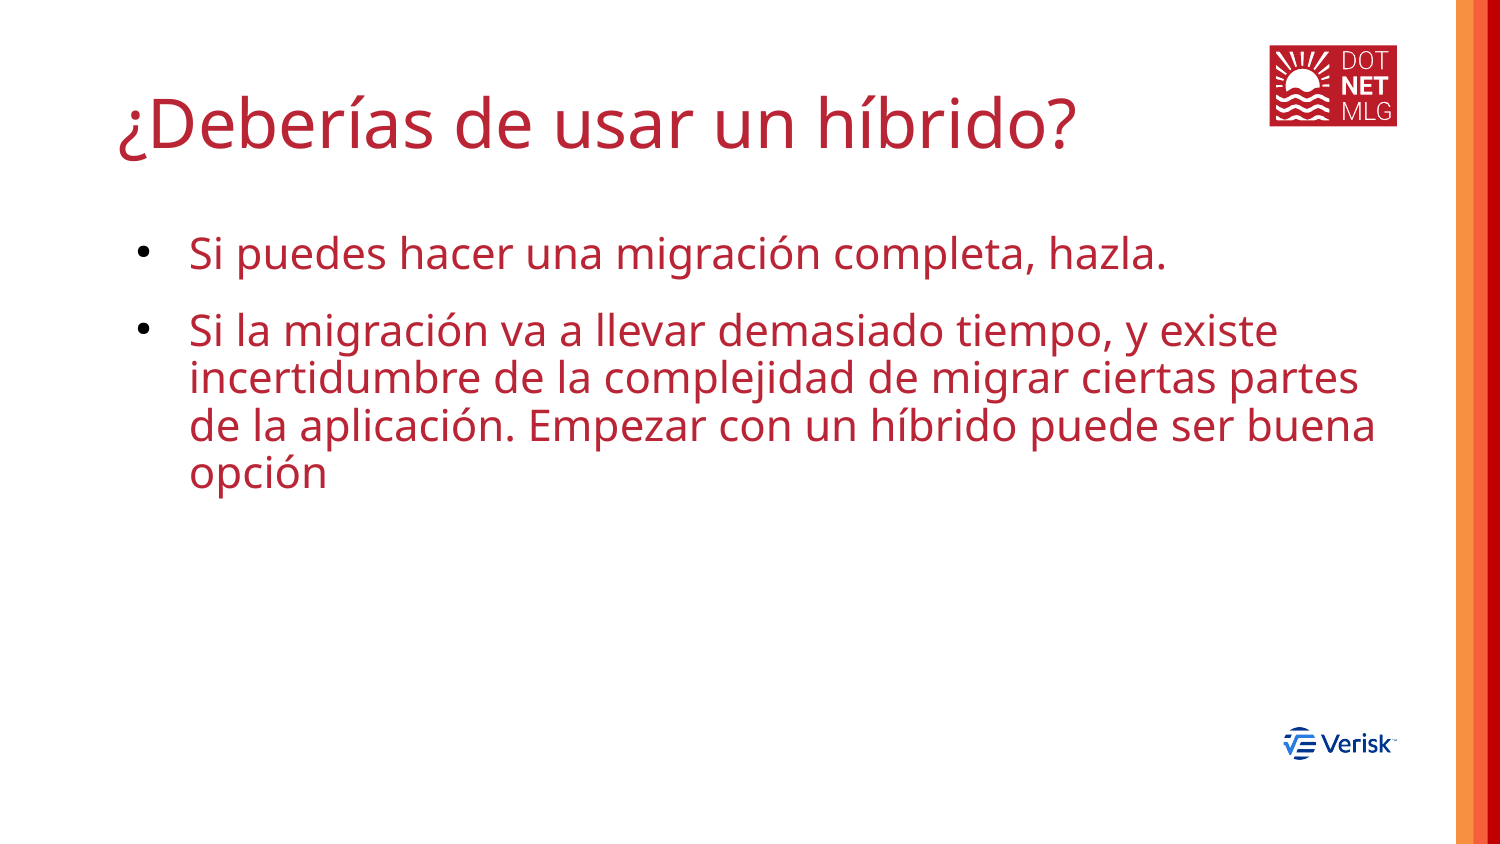

# ¿Deberías de usar un híbrido?
Si puedes hacer una migración completa, hazla.
Si la migración va a llevar demasiado tiempo, y existe incertidumbre de la complejidad de migrar ciertas partes de la aplicación. Empezar con un híbrido puede ser buena opción